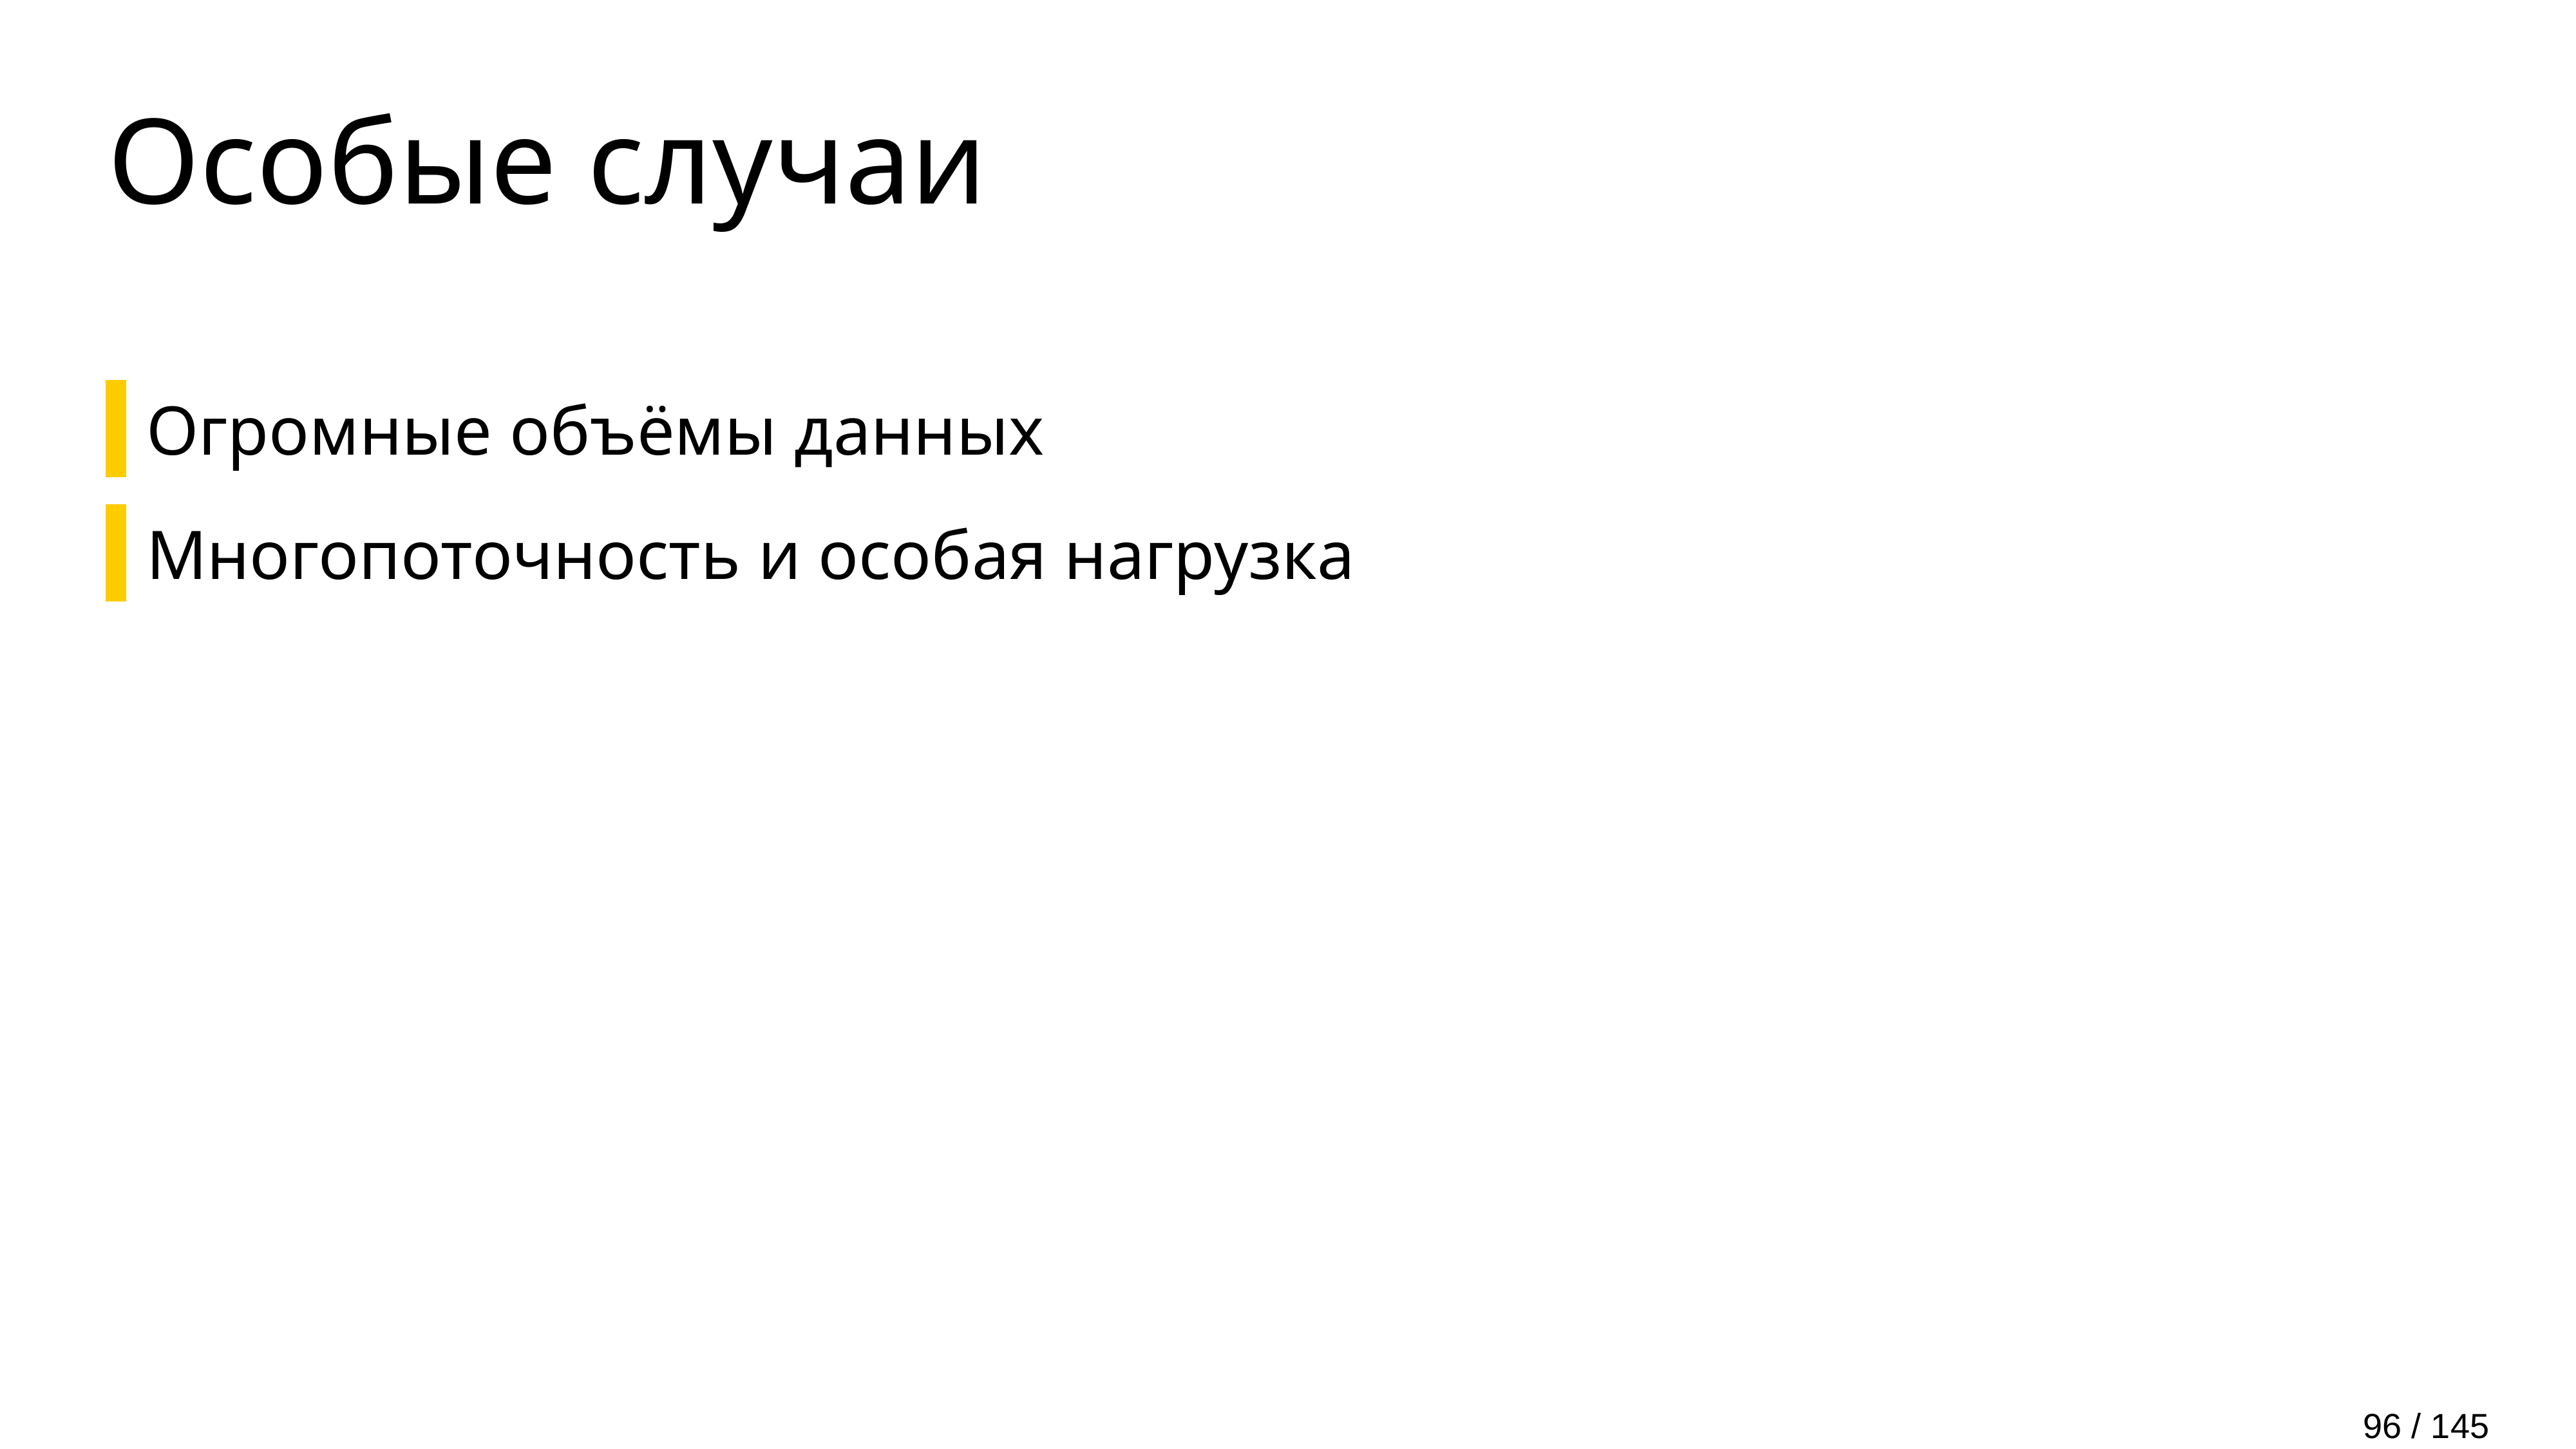

# Особые случаи
 Огромные объёмы данных
 Многопоточность и особая нагрузка